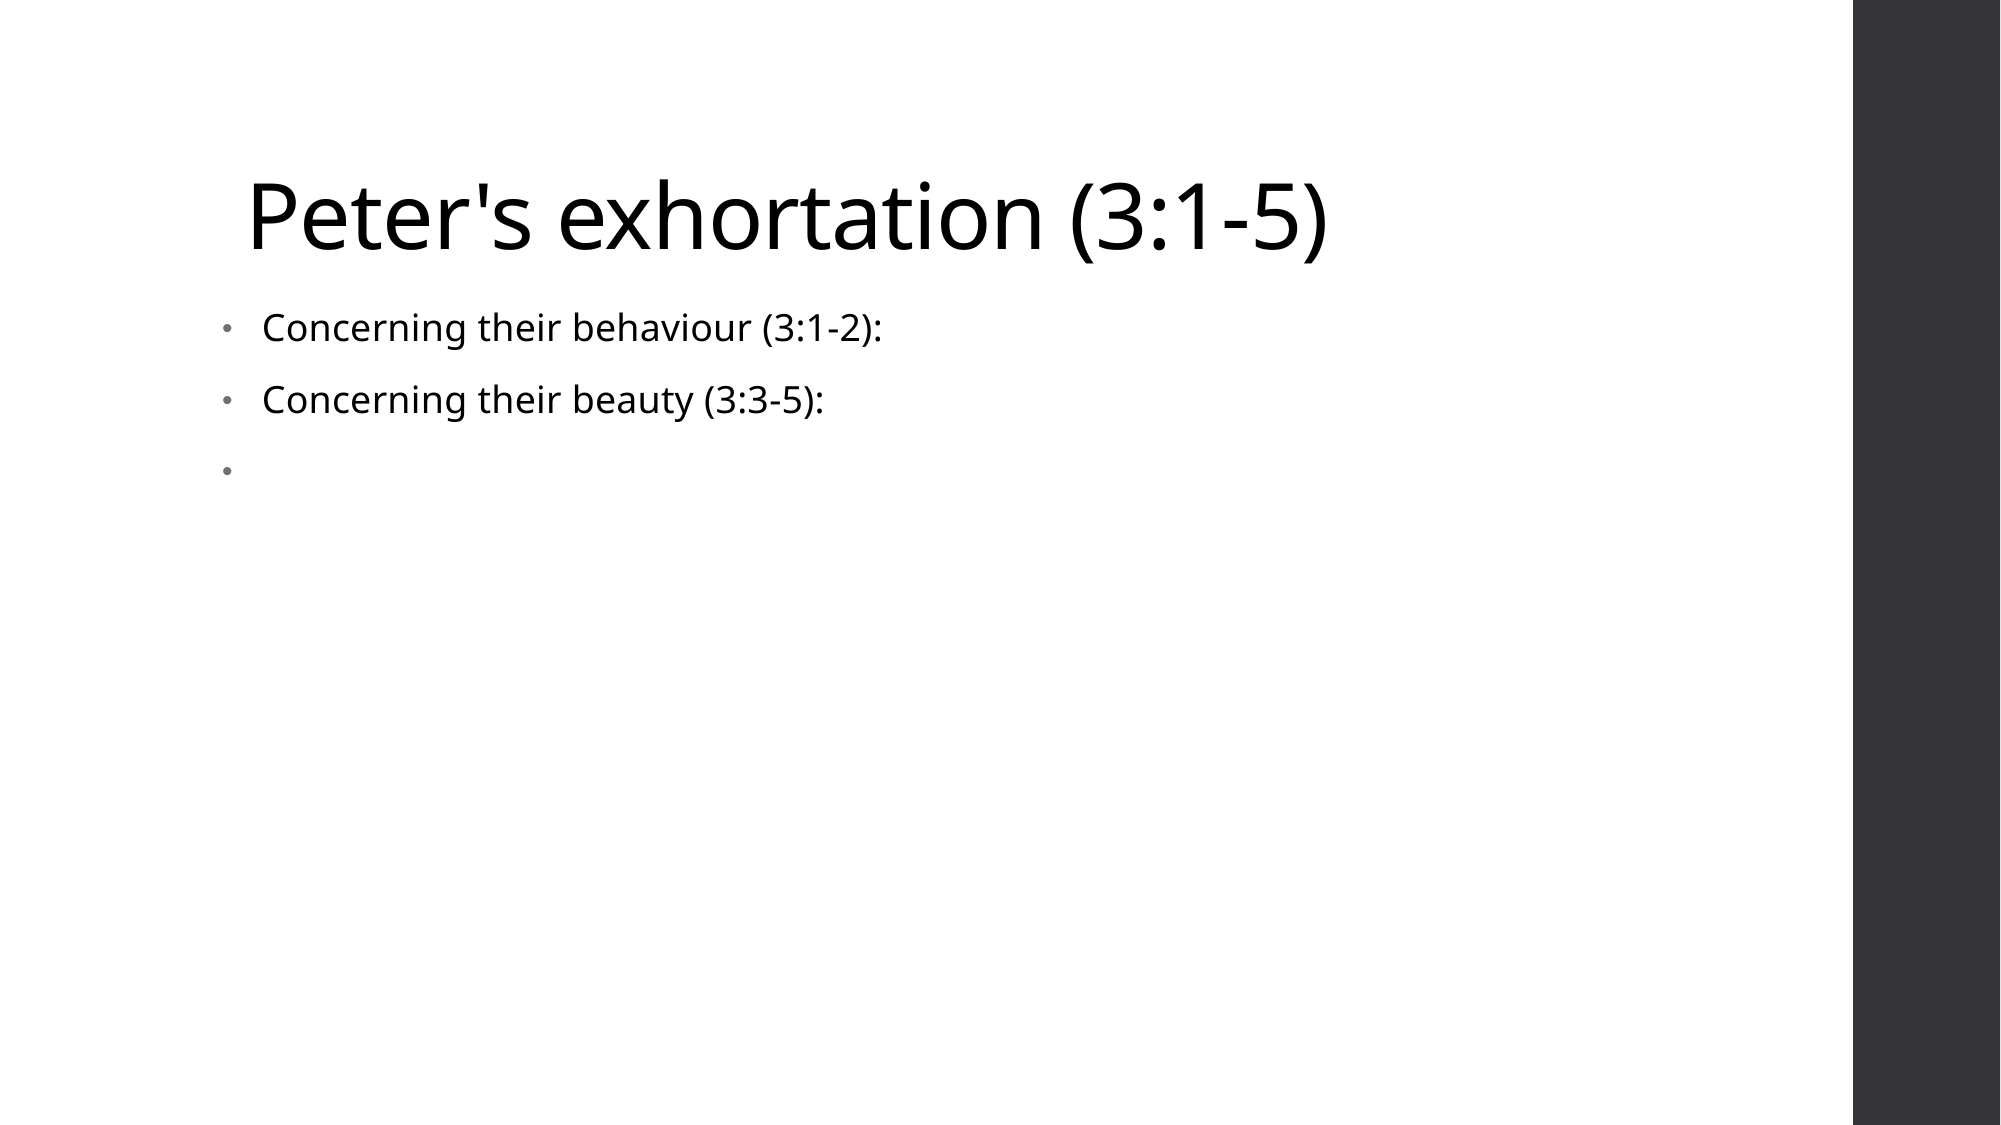

# Peter's exhortation (3:1-5)
 Concerning their behaviour (3:1-2):
 Concerning their beauty (3:3-5):